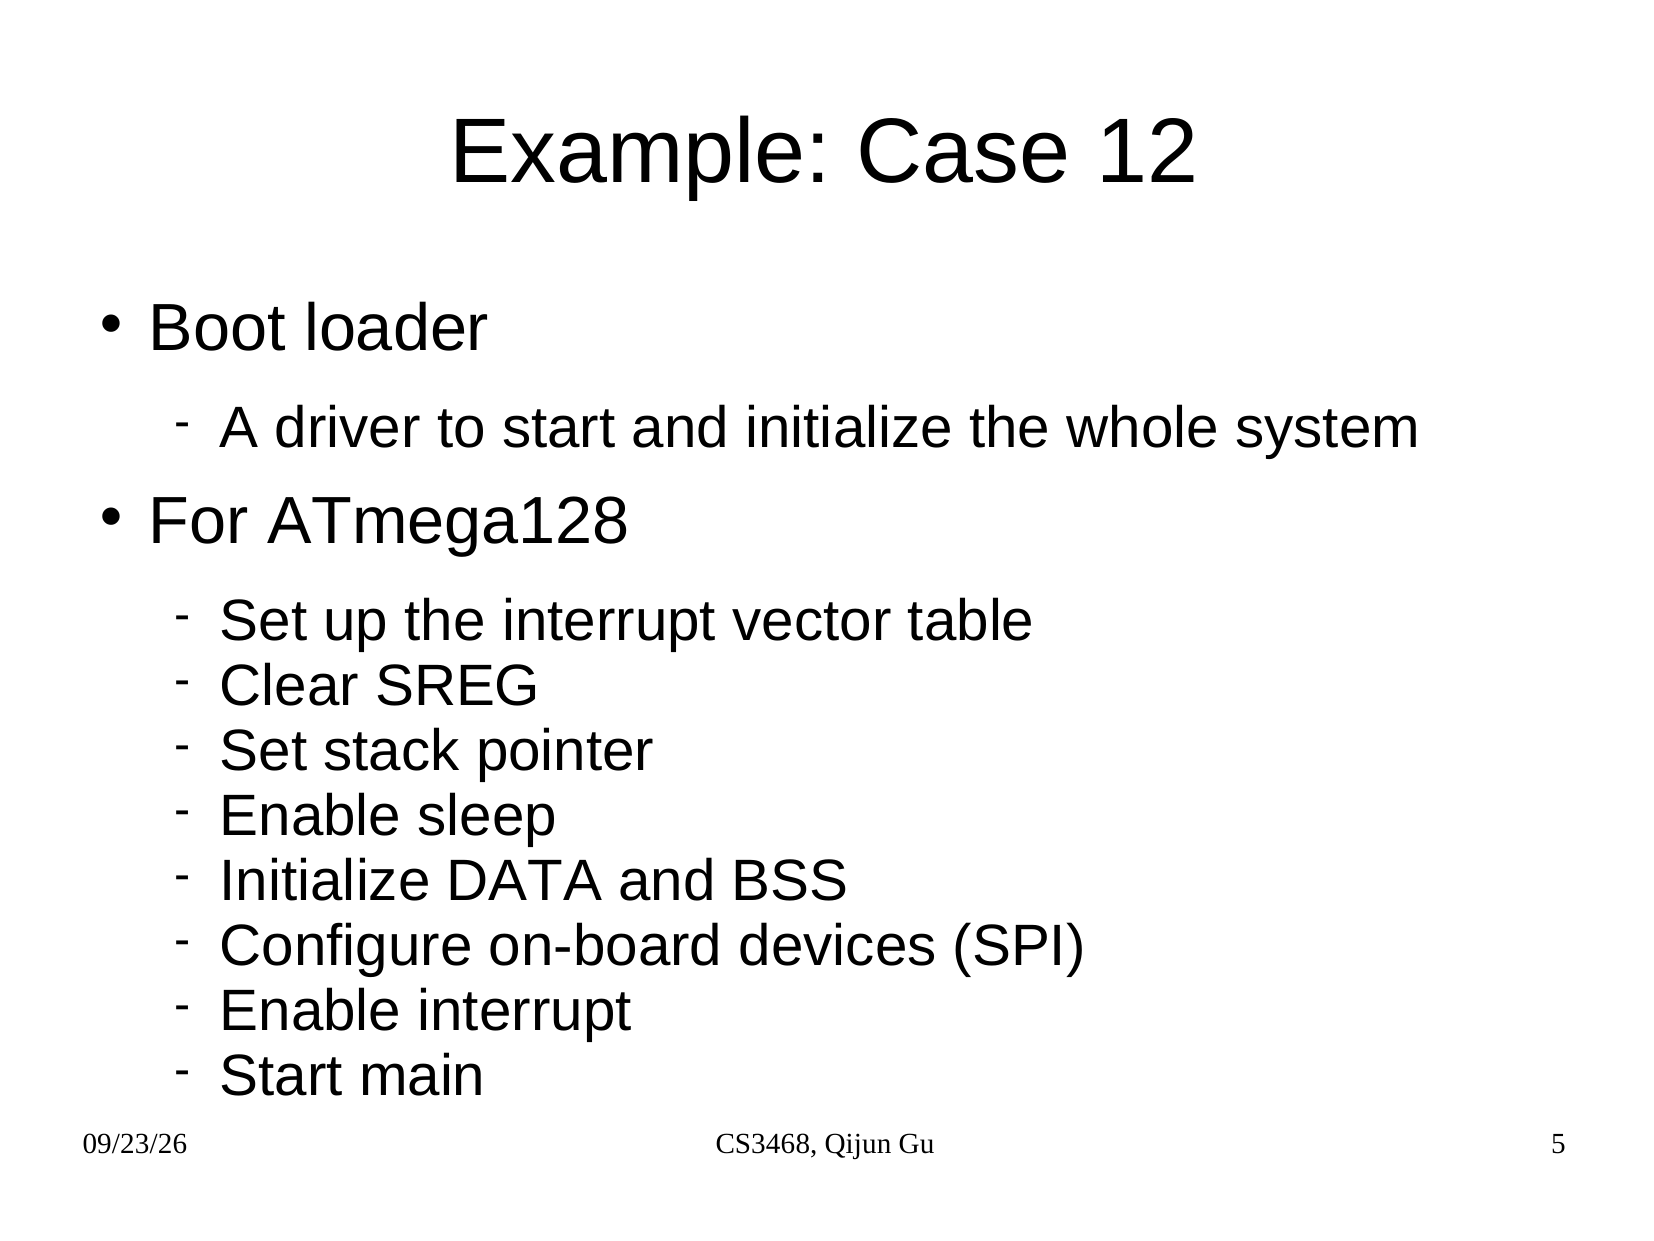

# Example: Case 12
Boot loader
A driver to start and initialize the whole system
For ATmega128
Set up the interrupt vector table
Clear SREG
Set stack pointer
Enable sleep
Initialize DATA and BSS
Configure on-board devices (SPI)
Enable interrupt
Start main
CS3468, Qijun Gu
5